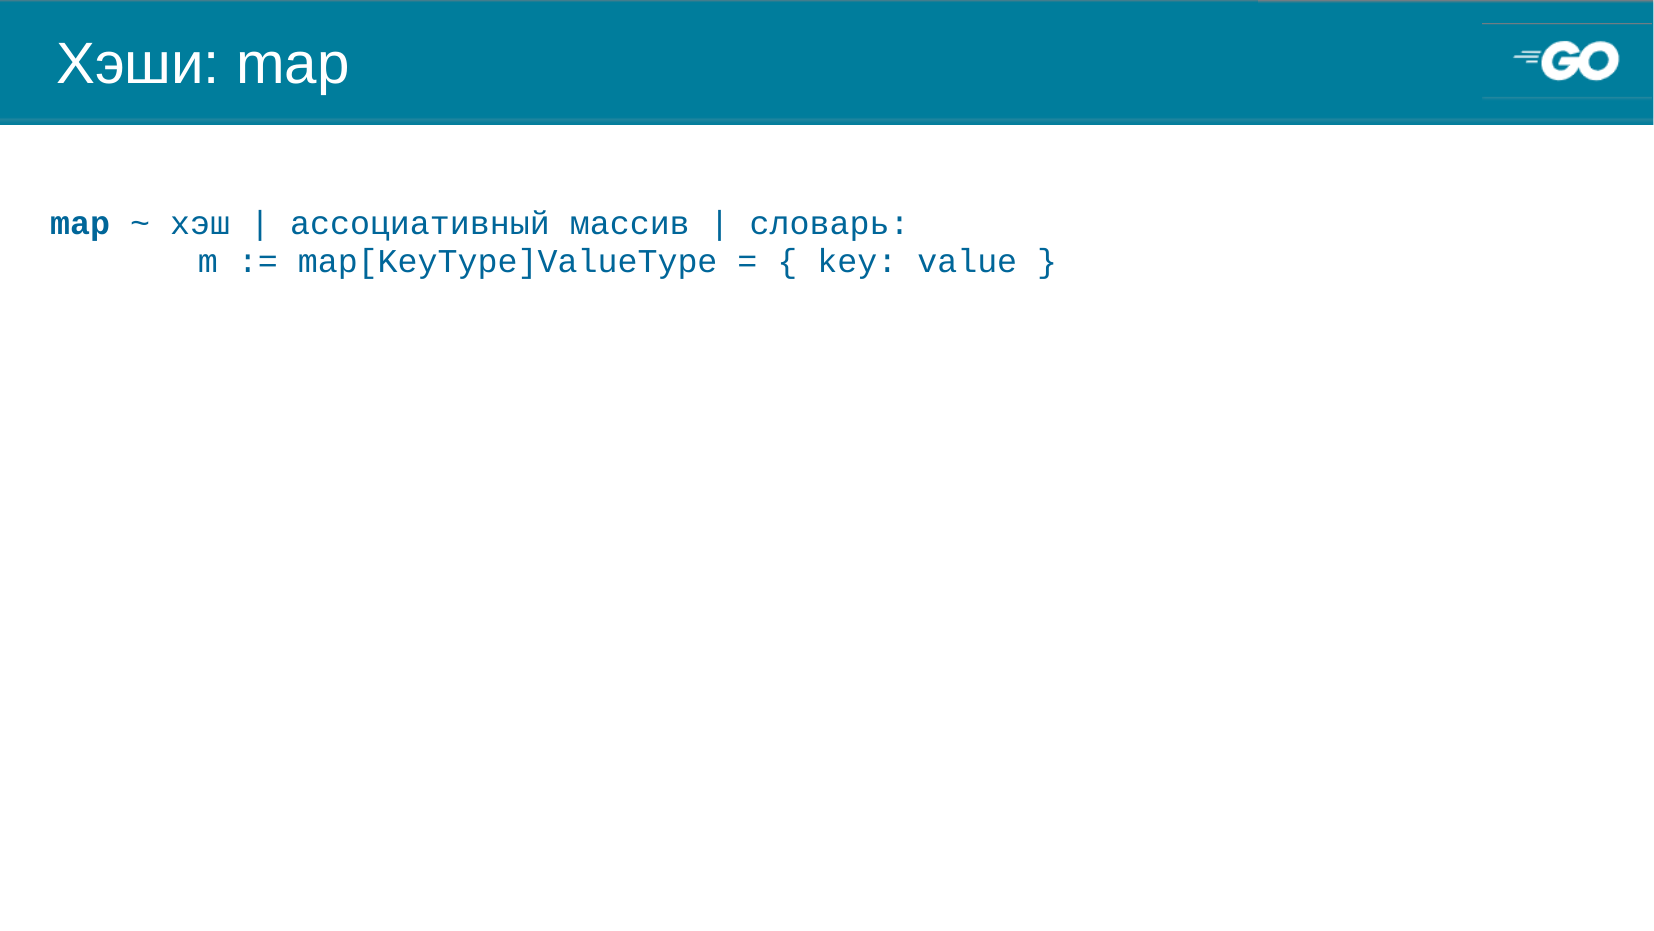

Хэши: map
map ~ хэш | ассоциативный массив | словарь:
		m := map[KeyType]ValueType = { key: value }